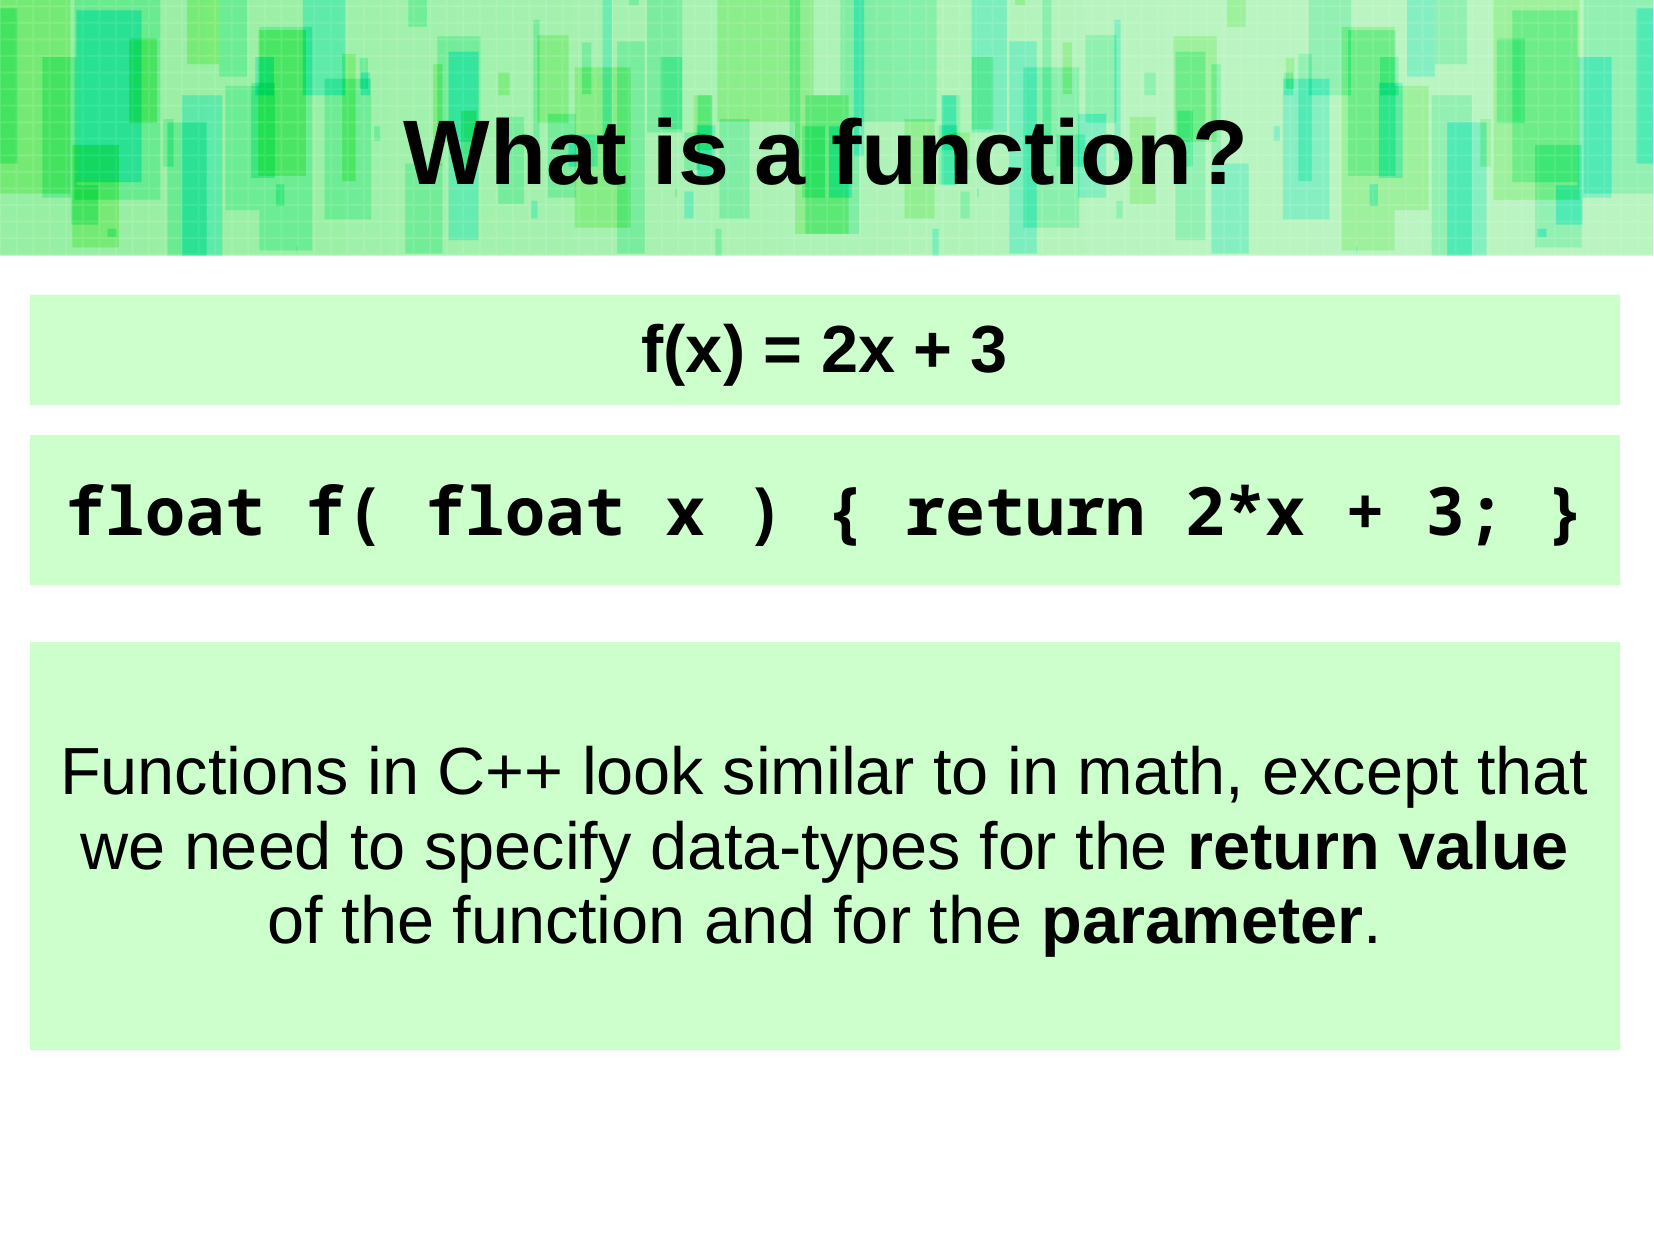

# What is a function?
f(x) = 2x + 3
float f( float x ) { return 2*x + 3; }
Functions in C++ look similar to in math, except that we need to specify data-types for the return value of the function and for the parameter.